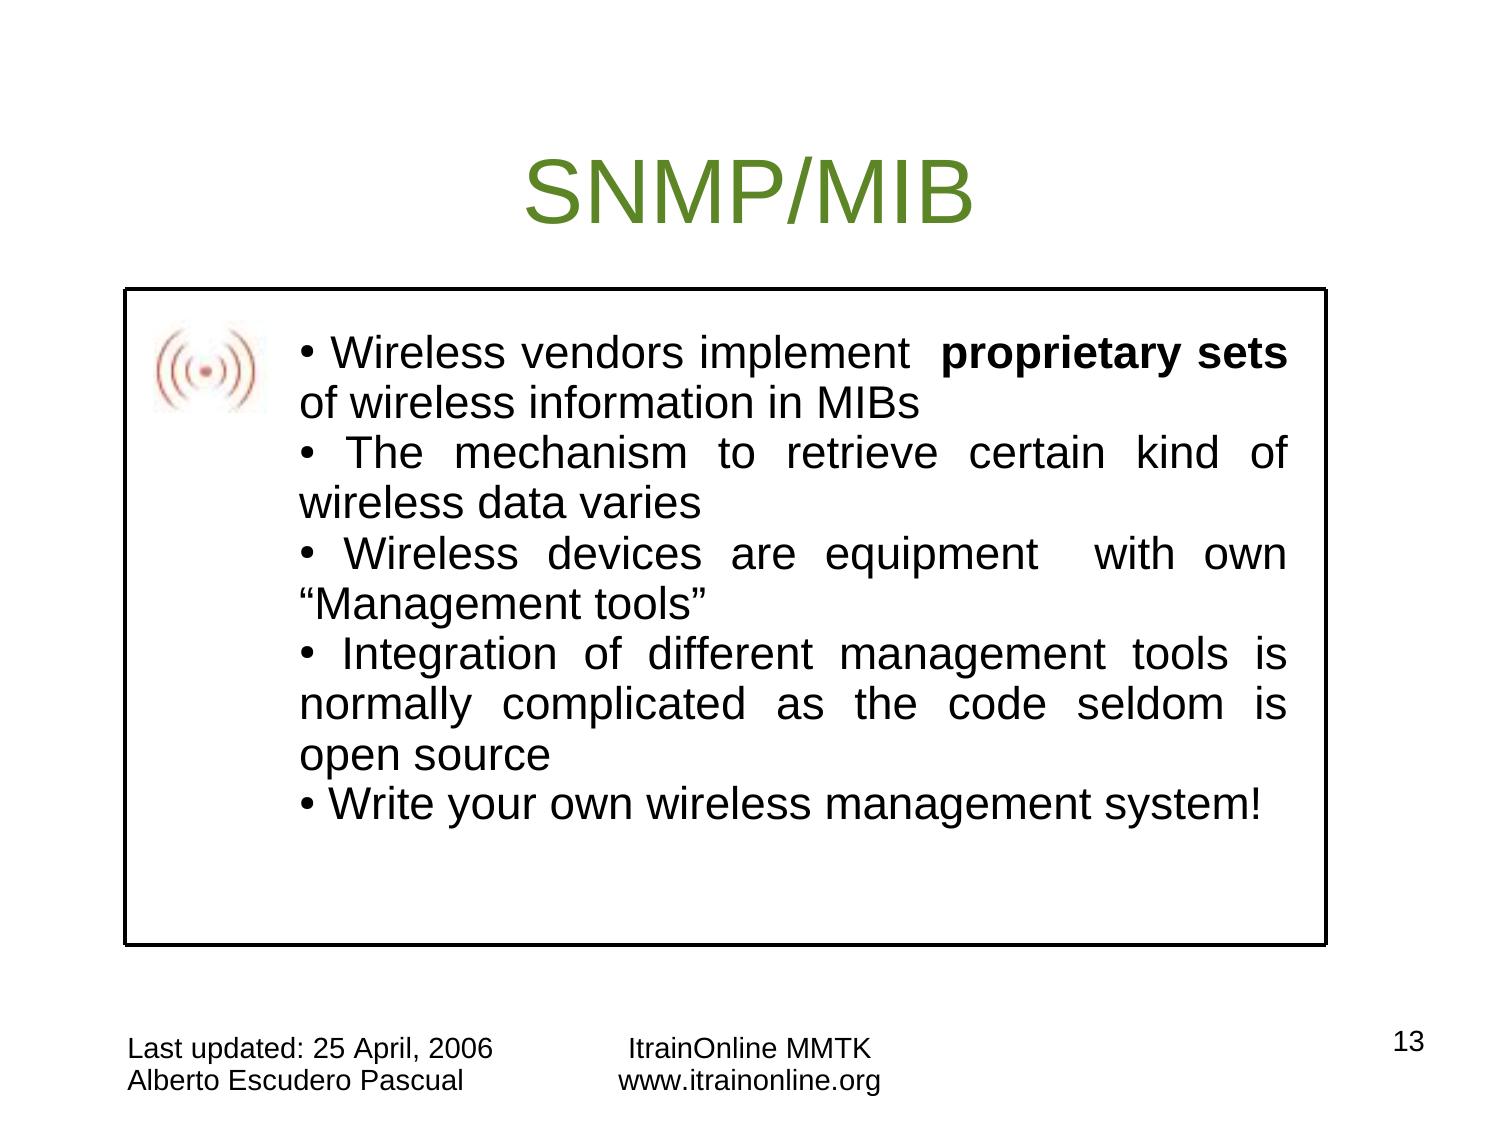

SNMP/MIB
 Wireless vendors implement proprietary sets of wireless information in MIBs
 The mechanism to retrieve certain kind of wireless data varies
 Wireless devices are equipment with own “Management tools”
 Integration of different management tools is normally complicated as the code seldom is open source
 Write your own wireless management system!
13